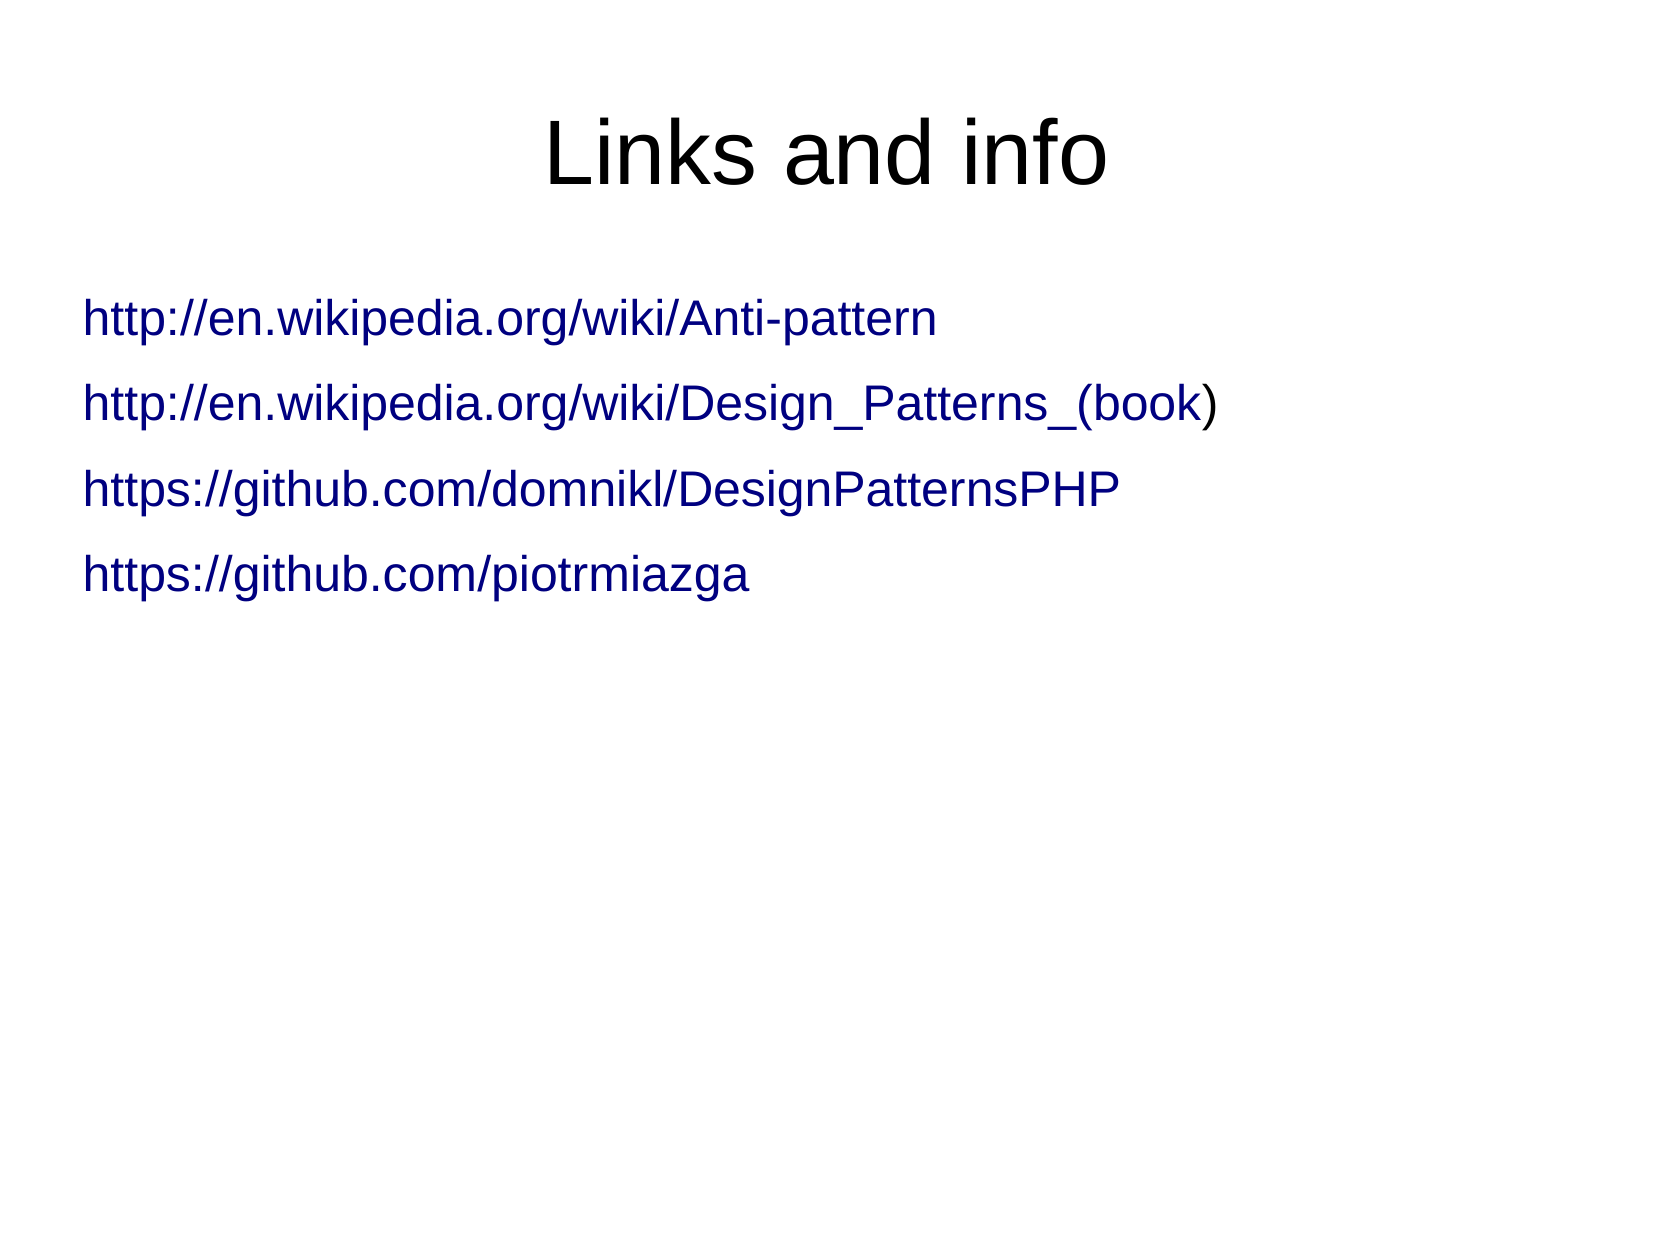

# Links and info
http://en.wikipedia.org/wiki/Anti-pattern
http://en.wikipedia.org/wiki/Design_Patterns_(book)
https://github.com/domnikl/DesignPatternsPHP
https://github.com/piotrmiazga